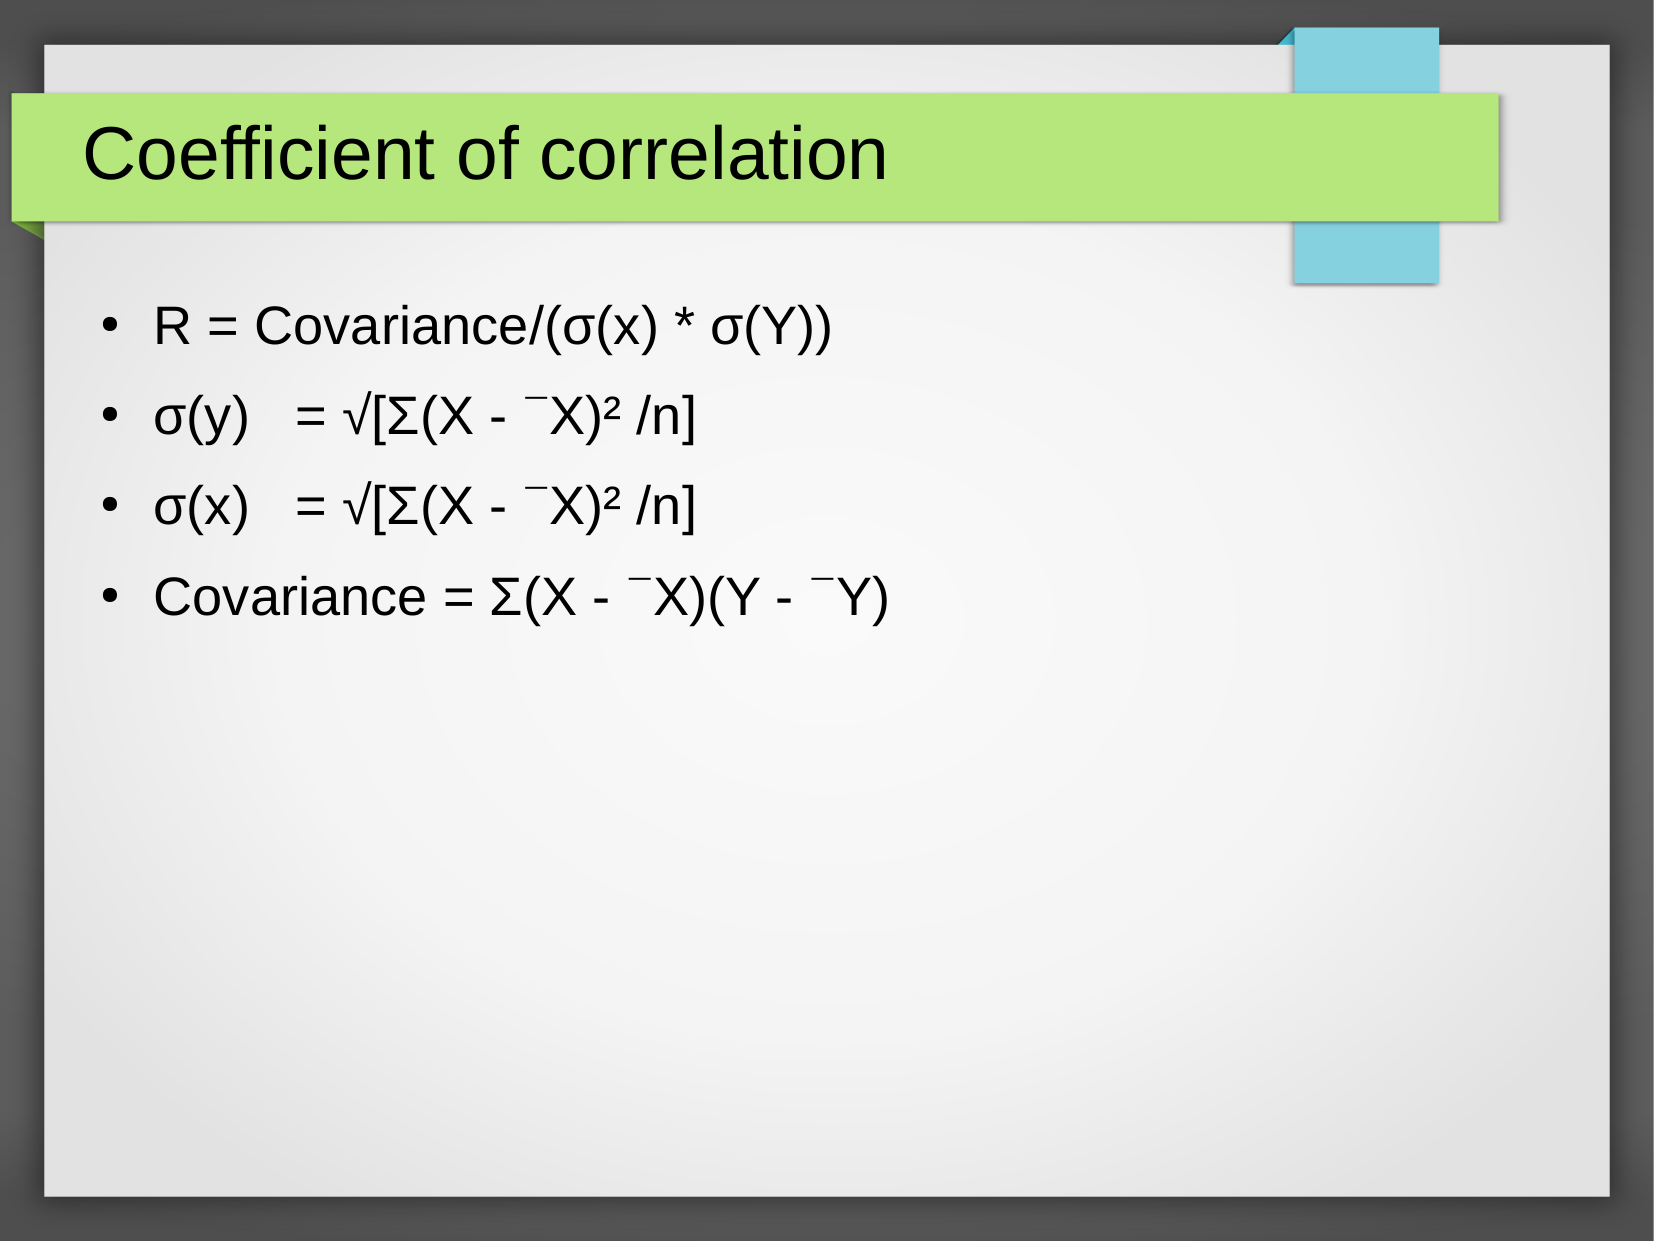

# Coefficient of correlation
R = Covariance/(σ(x) * σ(Y))
σ(y) = √[Σ(X - `X)² /n]
σ(x) = √[Σ(X - `X)² /n]
Covariance = Σ(X - `X)(Y - `Y)